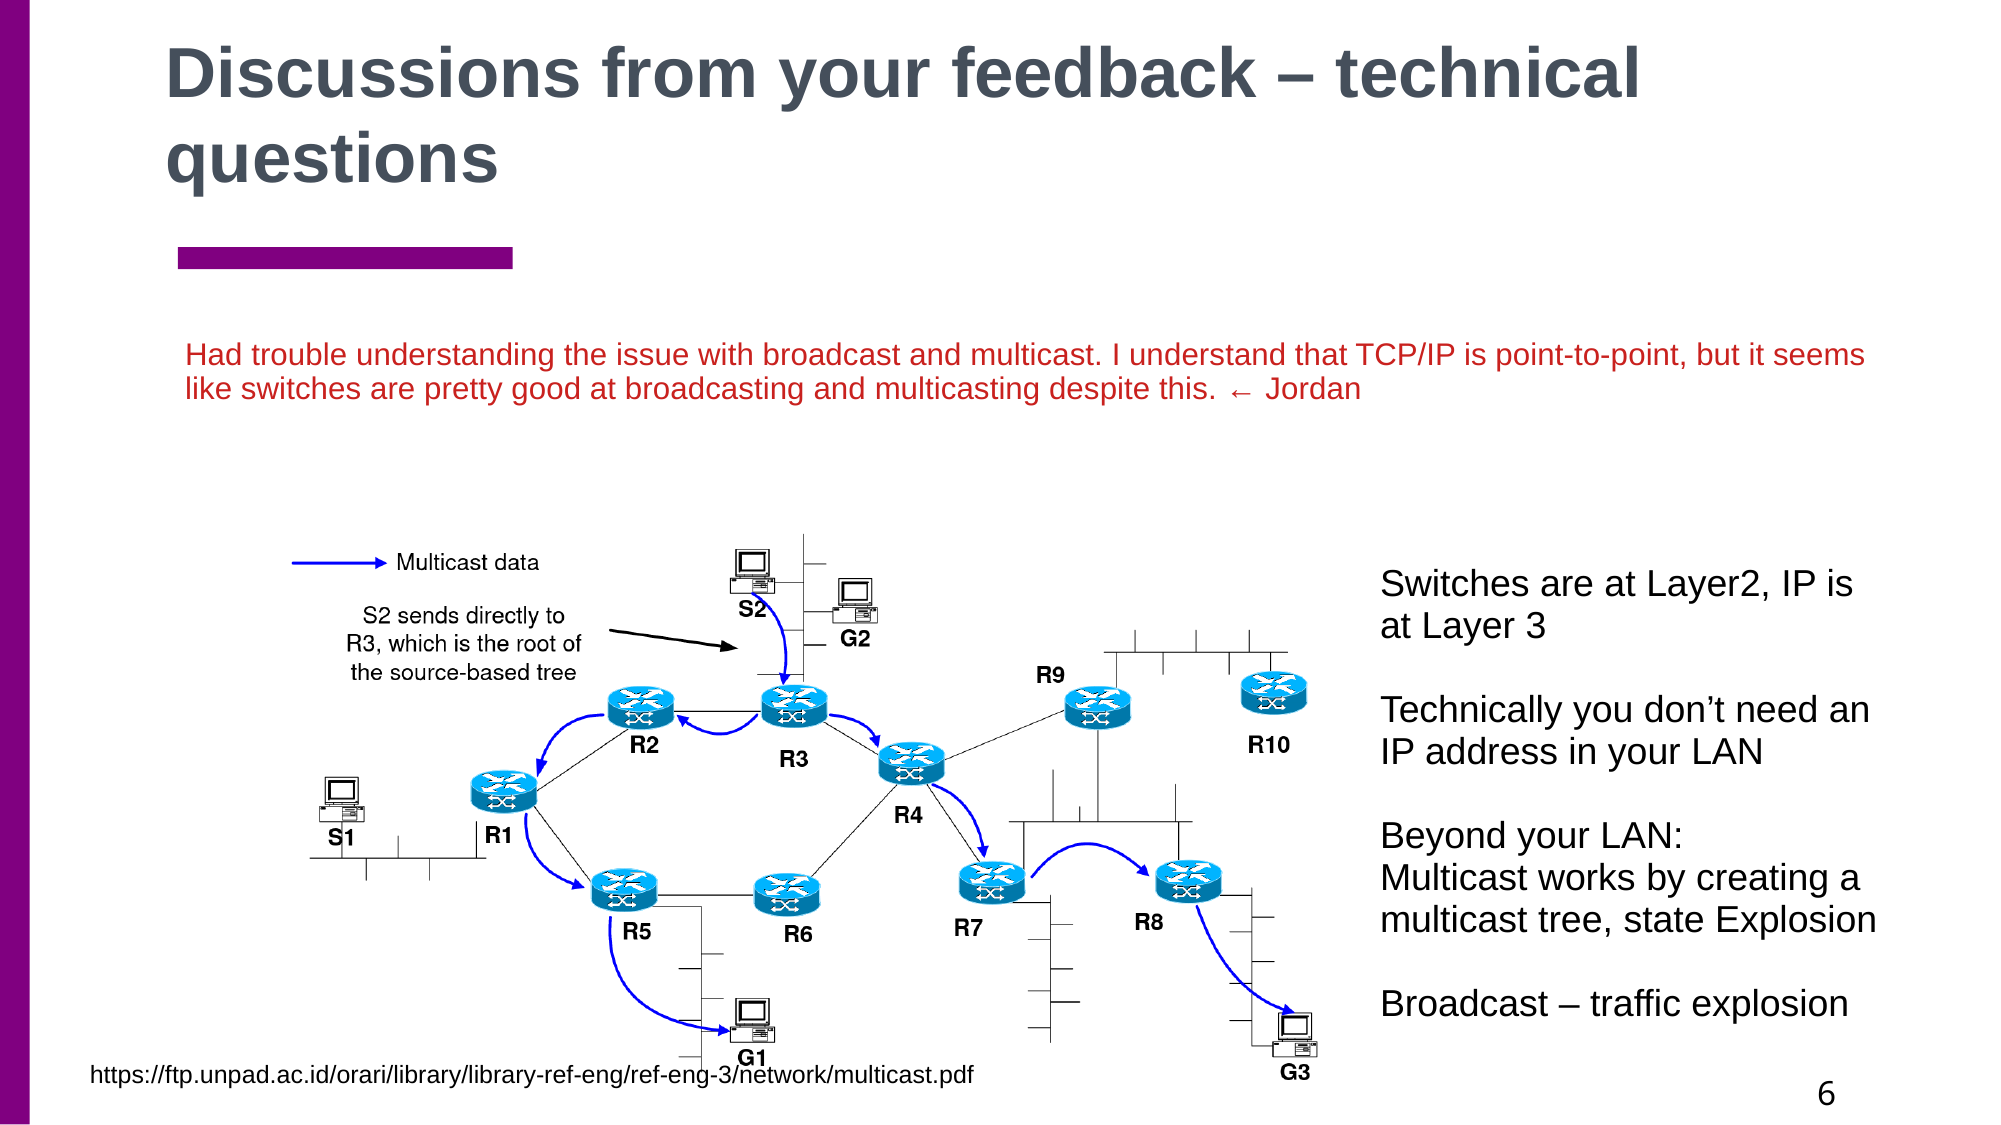

Discussions from your feedback – technical questions
Had trouble understanding the issue with broadcast and multicast. I understand that TCP/IP is point-to-point, but it seems like switches are pretty good at broadcasting and multicasting despite this. ← Jordan
Switches are at Layer2, IP is at Layer 3
Technically you don’t need an IP address in your LAN
Beyond your LAN:
Multicast works by creating a multicast tree, state Explosion
Broadcast – traffic explosion
https://ftp.unpad.ac.id/orari/library/library-ref-eng/ref-eng-3/network/multicast.pdf